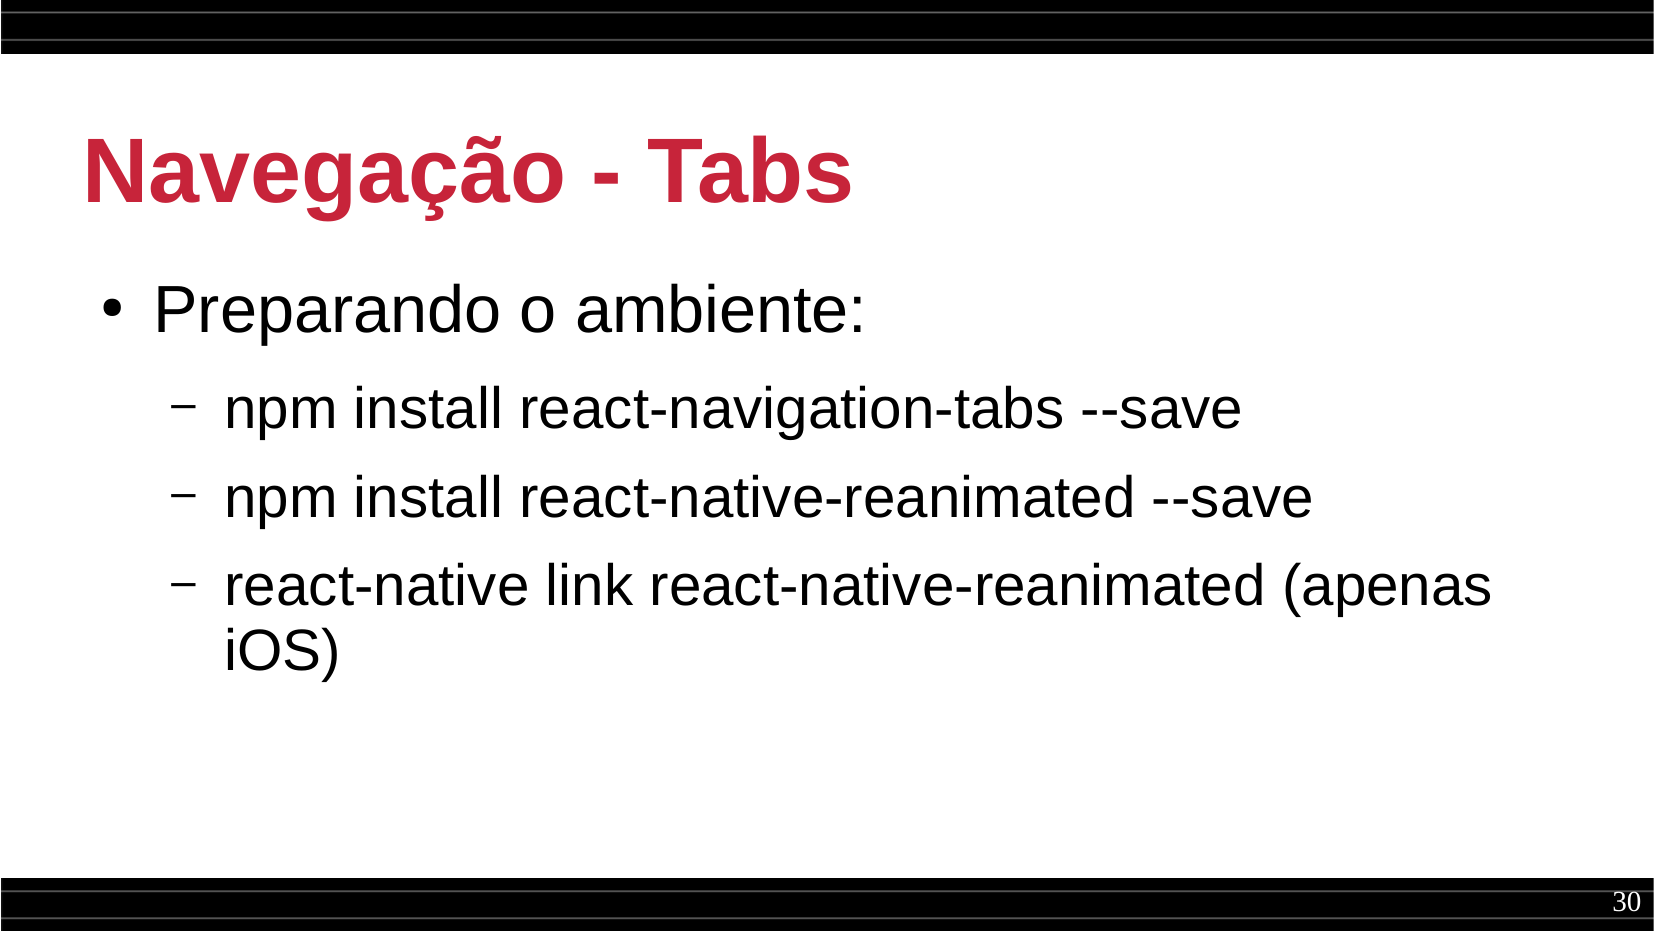

# Navegação - Tabs
Preparando o ambiente:
npm install react-navigation-tabs --save
npm install react-native-reanimated --save
react-native link react-native-reanimated (apenas iOS)